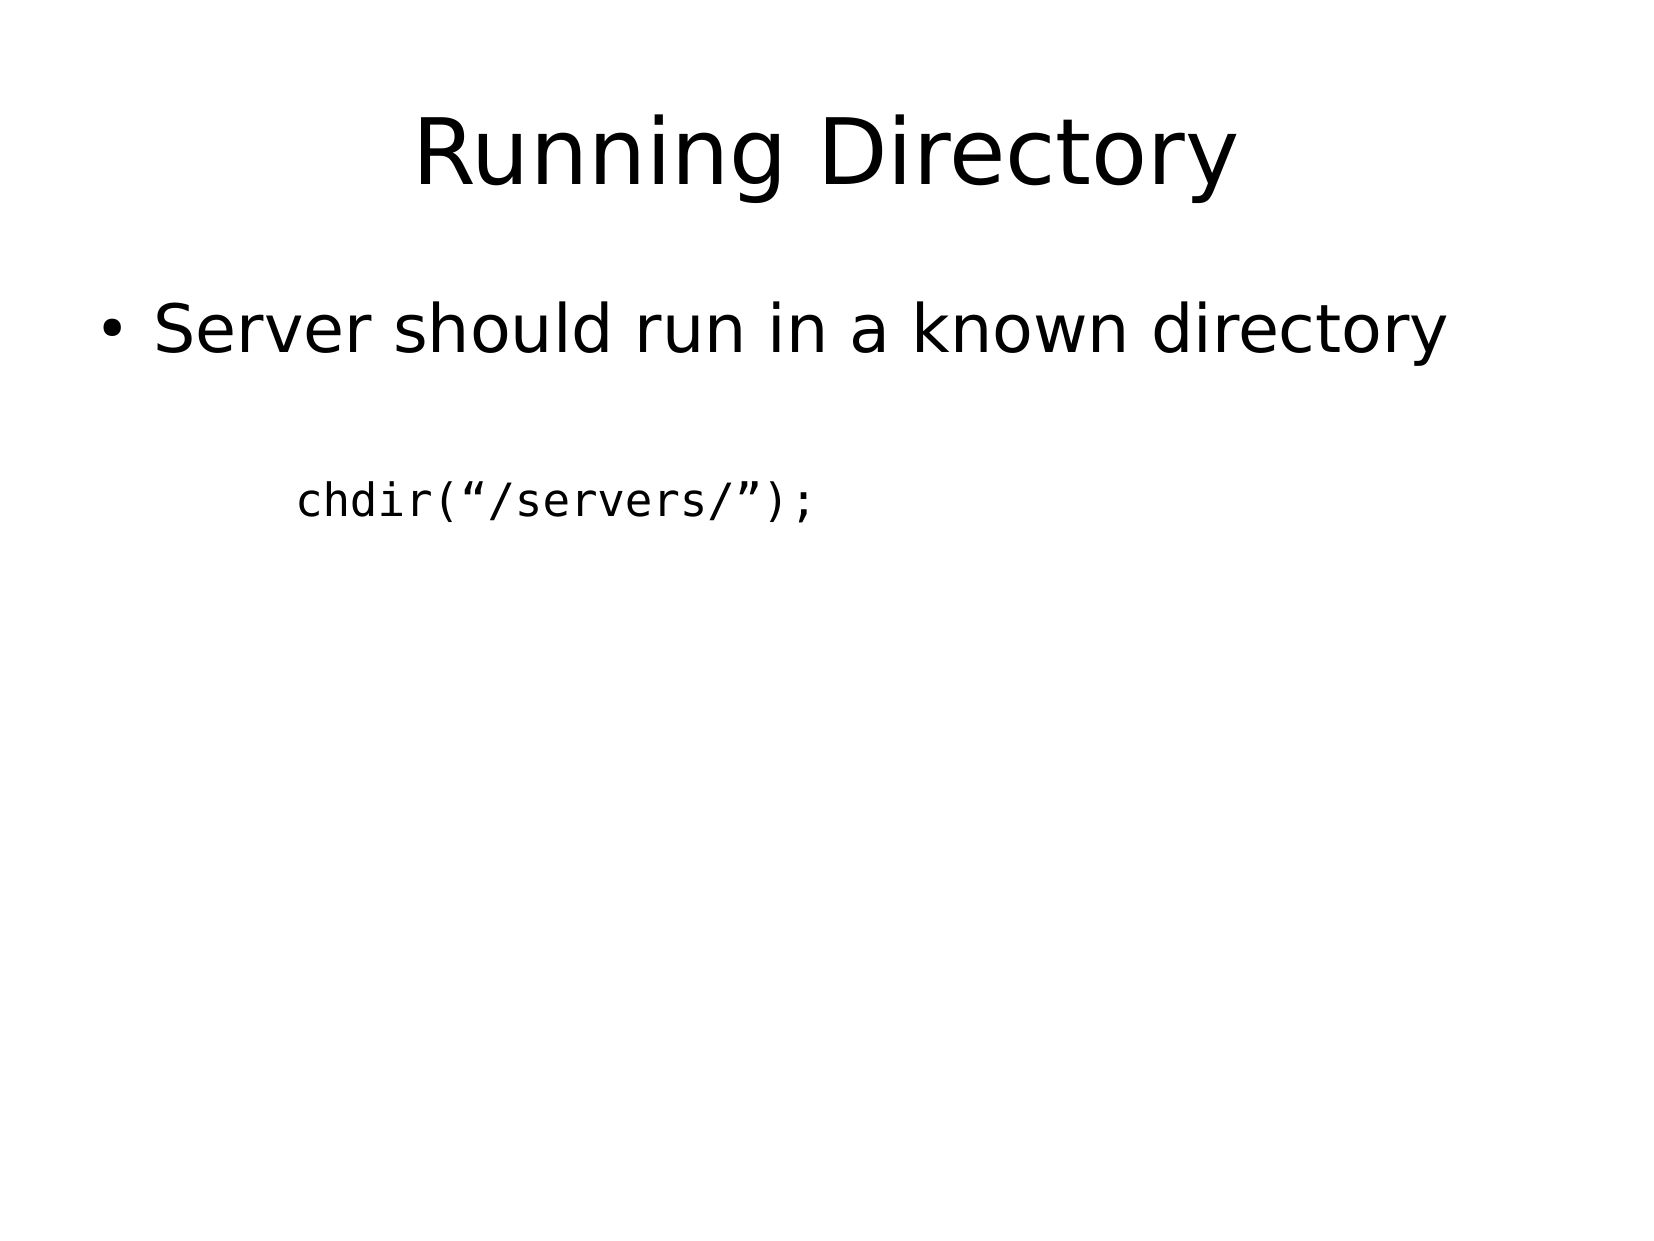

# Running Directory
Server should run in a known directory
chdir(“/servers/”);